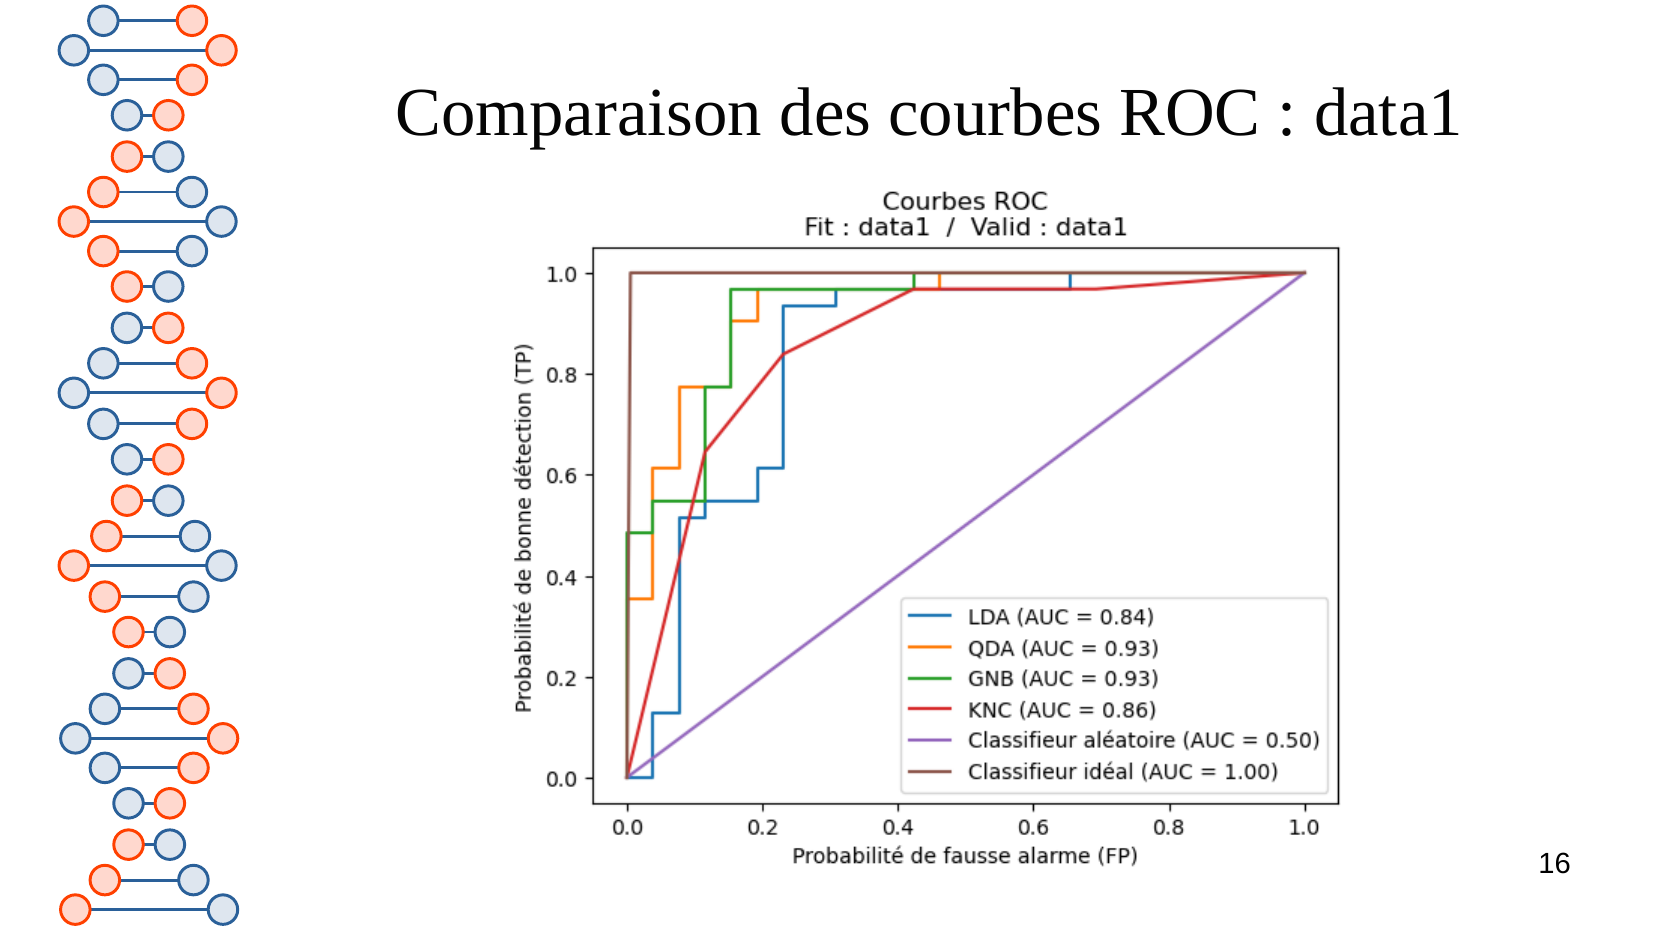

# Comparaison des courbes ROC : data1
16